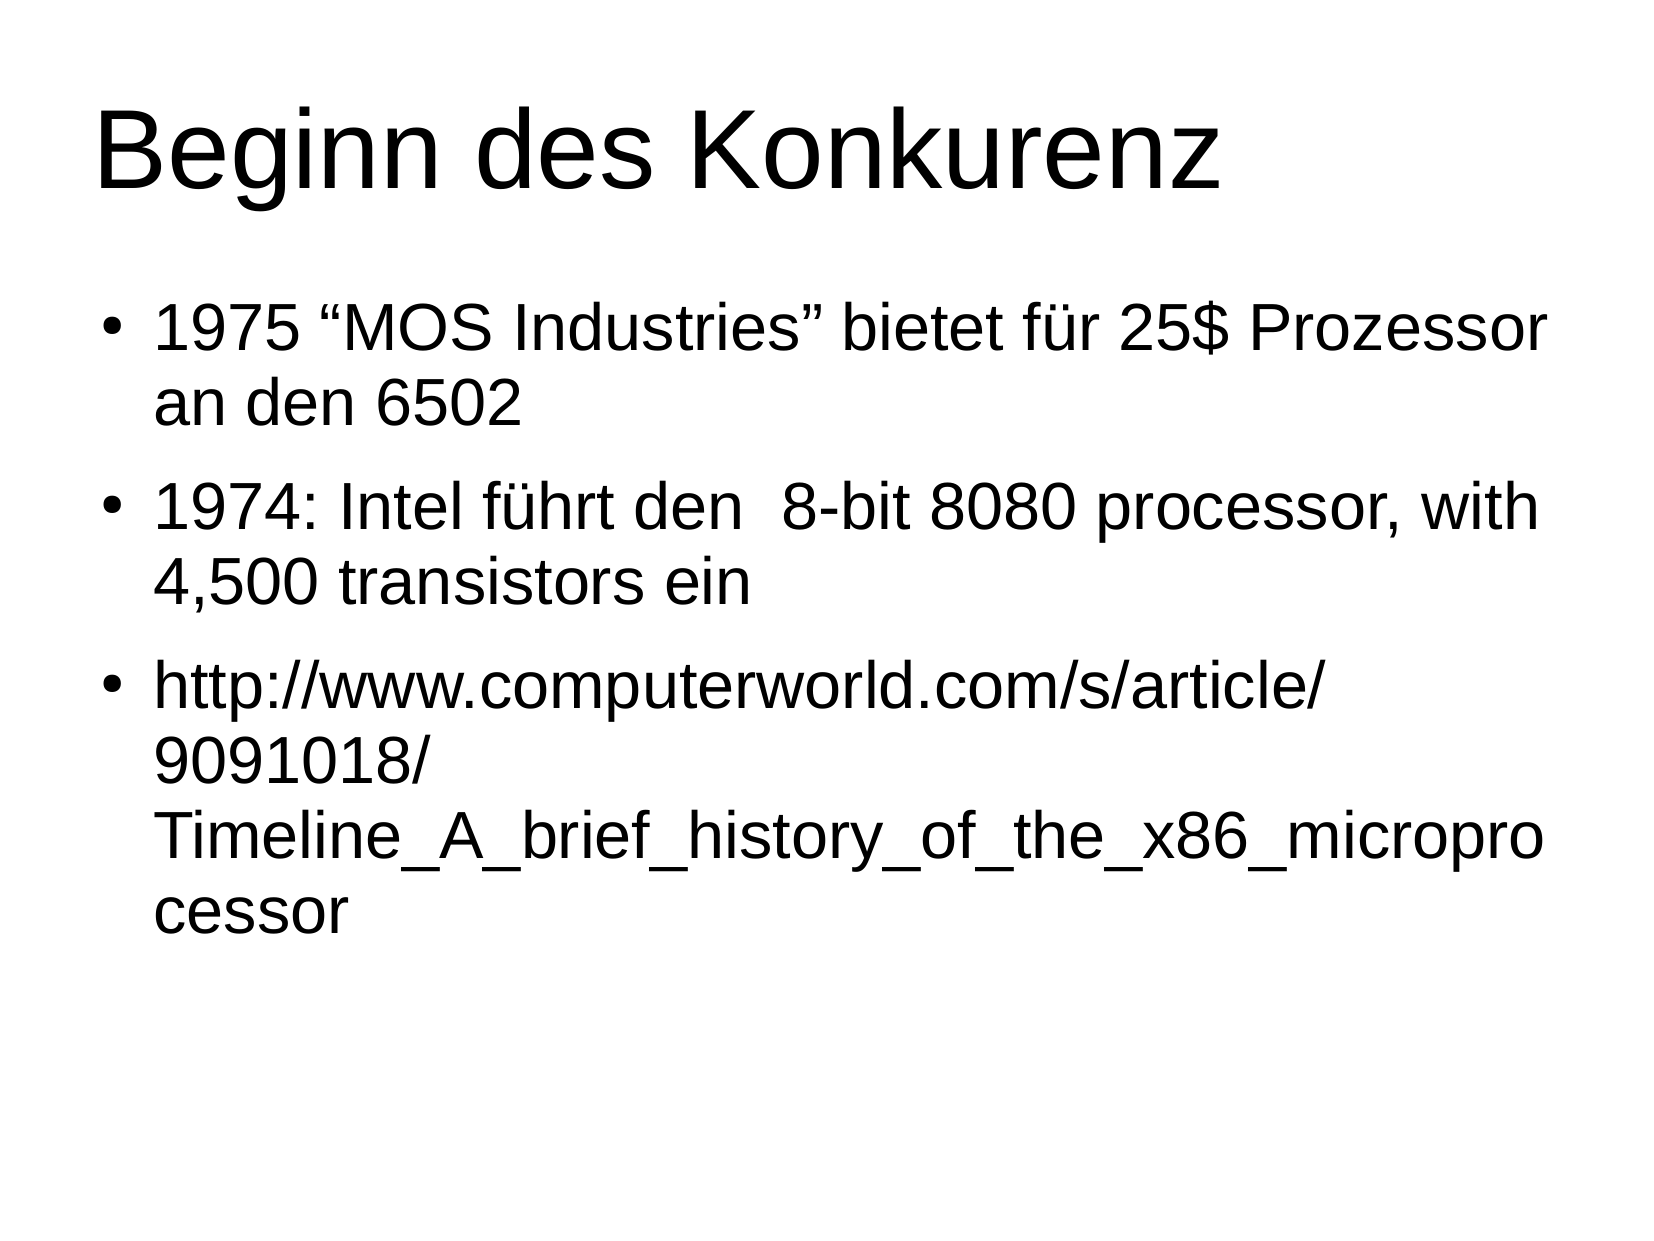

# Beginn des Konkurenz
1975 “MOS Industries” bietet für 25$ Prozessor an den 6502
1974: Intel führt den 8-bit 8080 processor, with 4,500 transistors ein
http://www.computerworld.com/s/article/9091018/Timeline_A_brief_history_of_the_x86_microprocessor